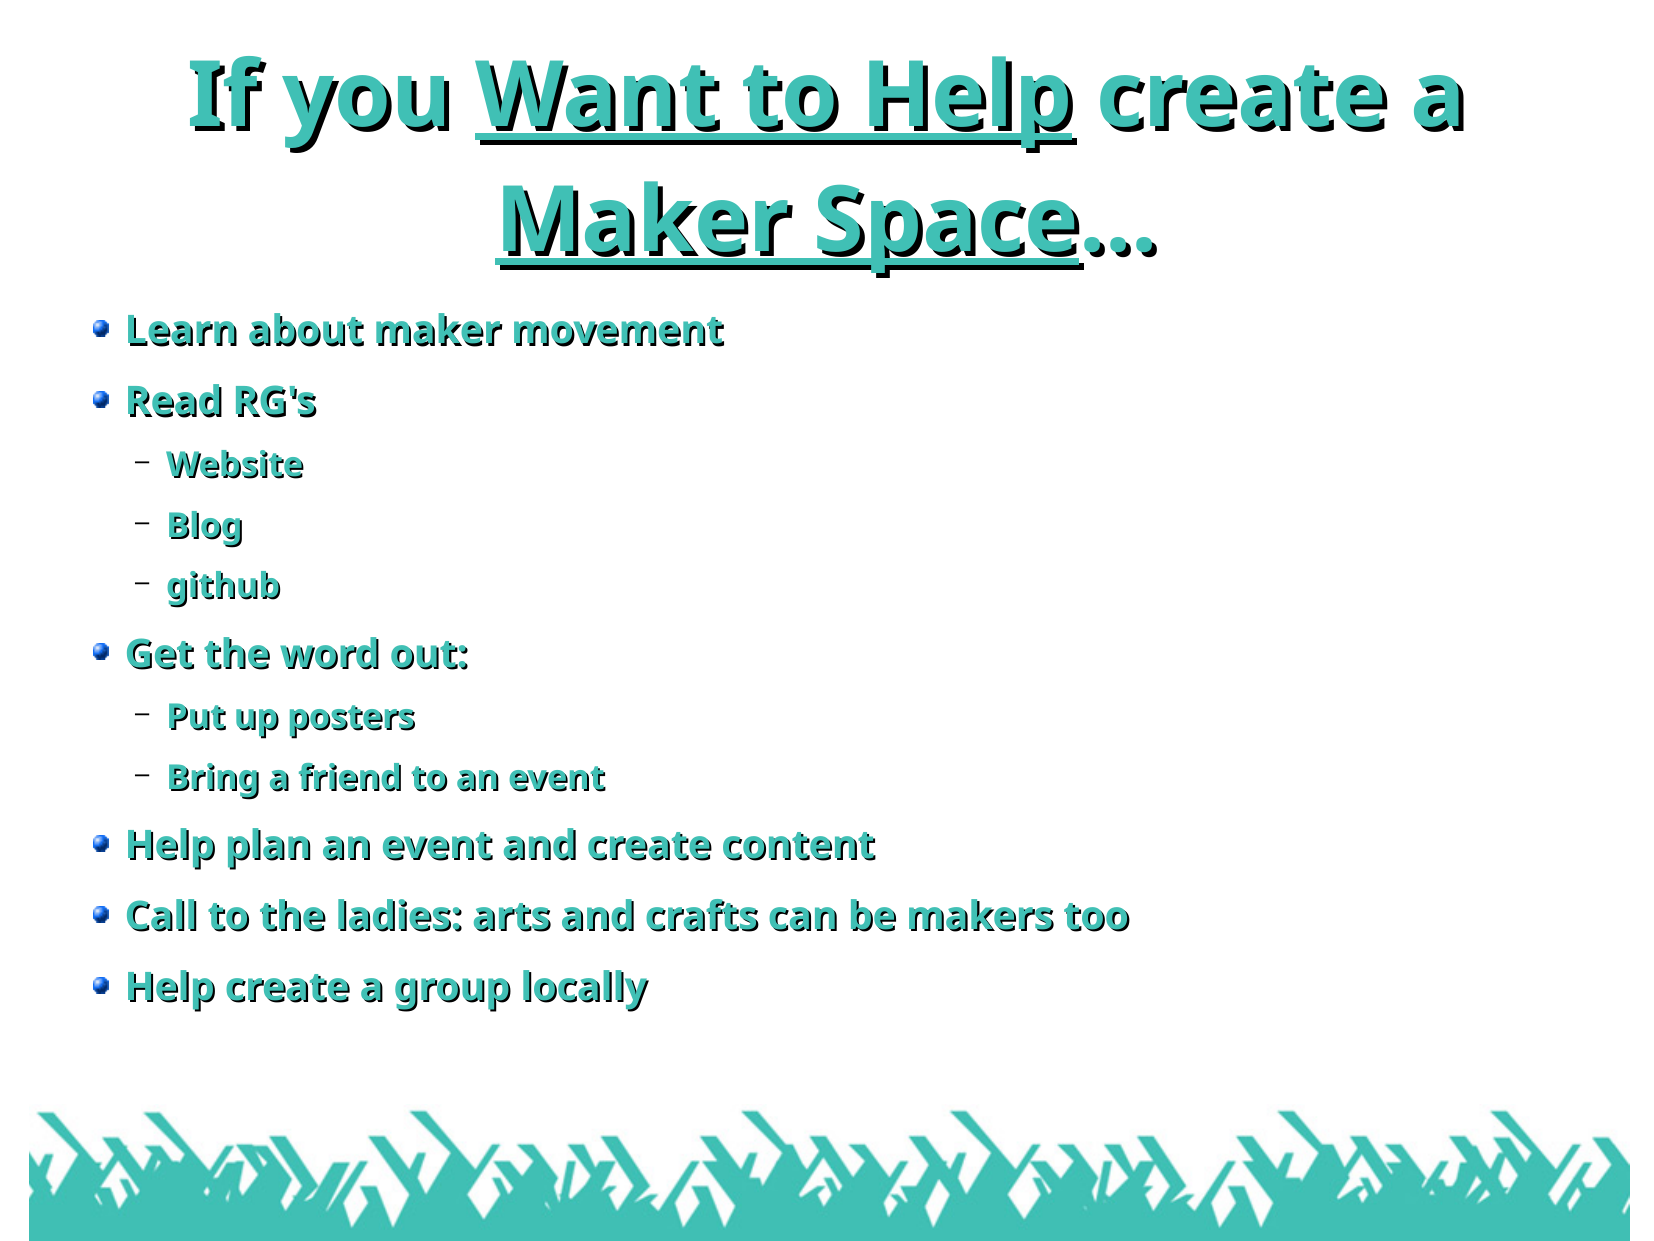

# If you Want to Help create a Maker Space...
Learn about maker movement
Read RG's
Website
Blog
github
Get the word out:
Put up posters
Bring a friend to an event
Help plan an event and create content
Call to the ladies: arts and crafts can be makers too
Help create a group locally